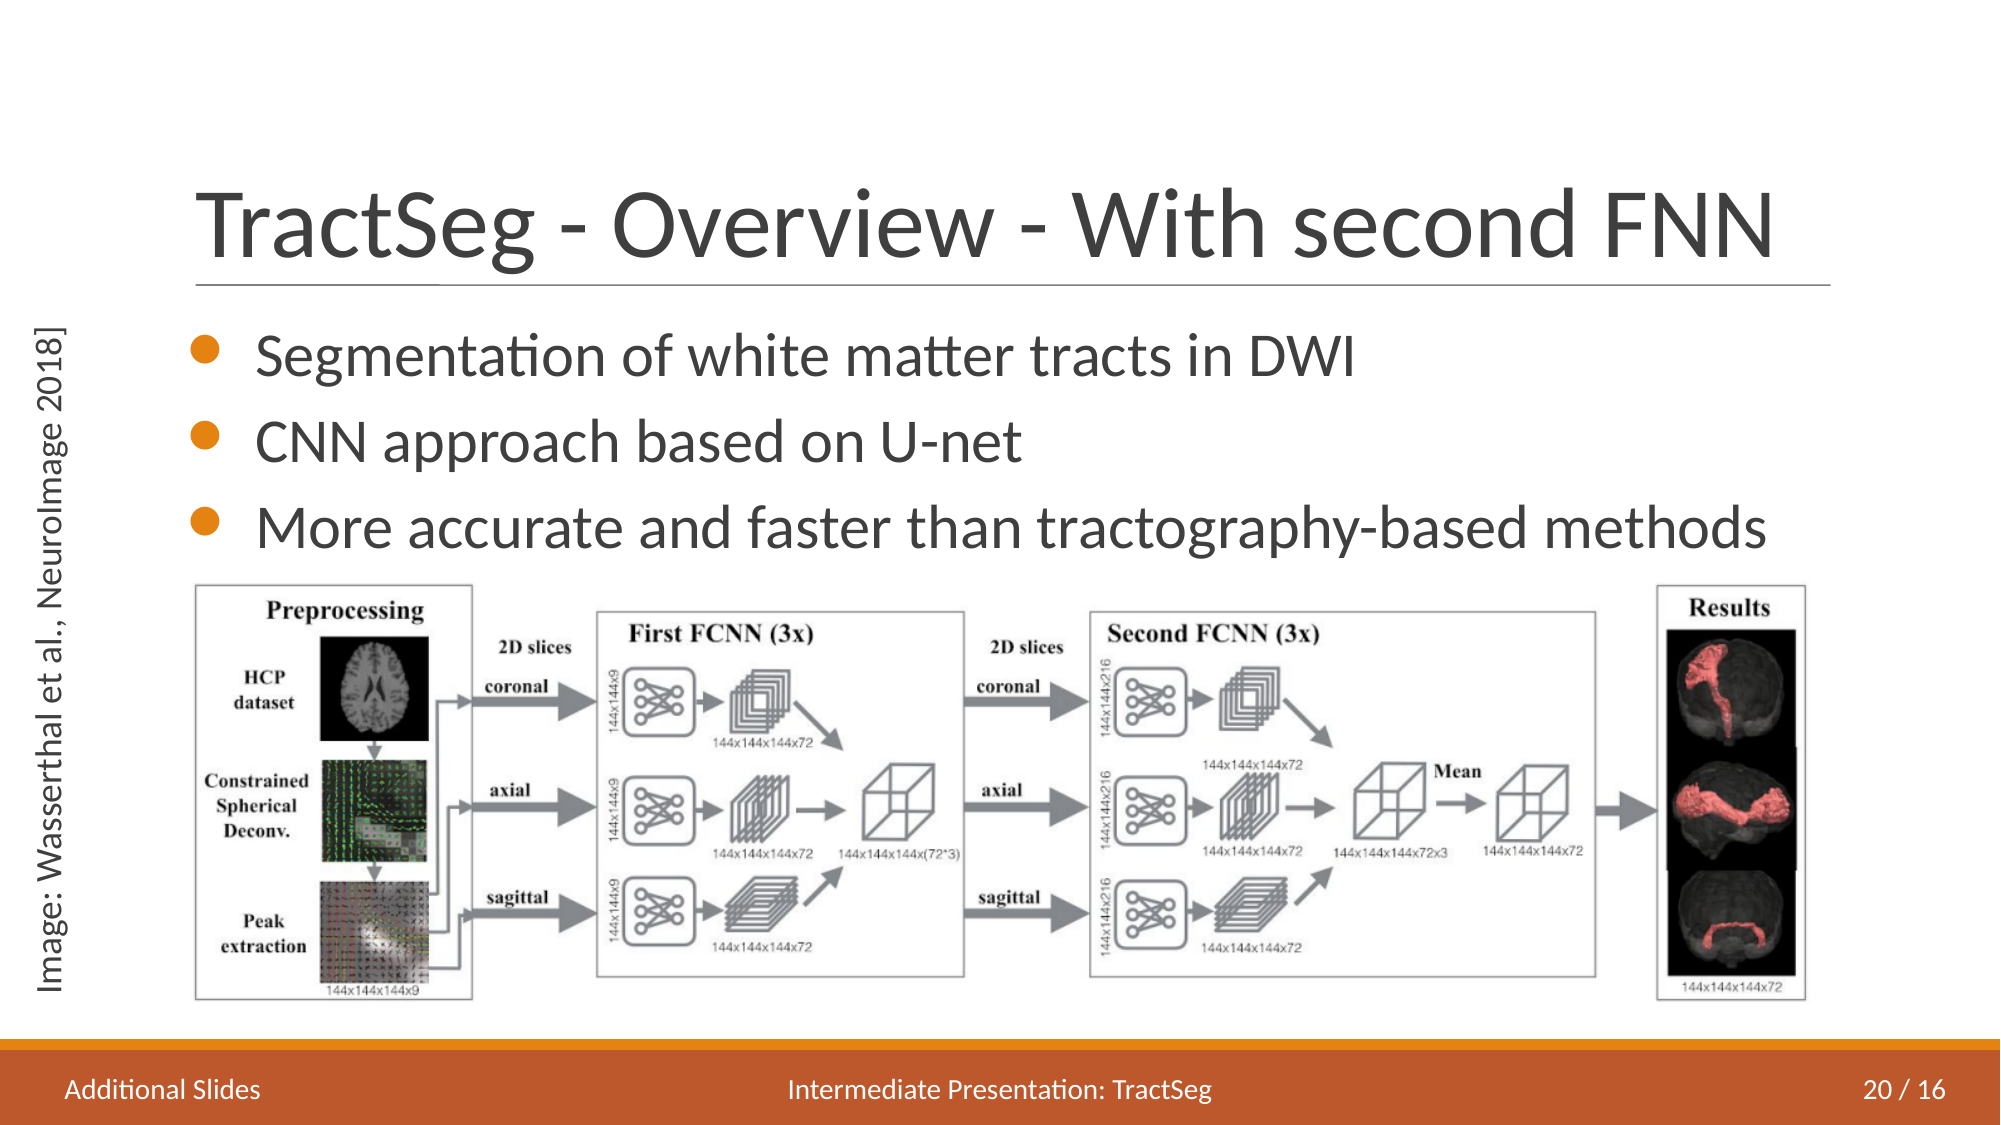

# TractSeg - Overview - With second FNN
Segmentation of white matter tracts in DWI
CNN approach based on U-net
More accurate and faster than tractography-based methods
Image: Wasserthal et al., NeuroImage 2018]
Additional Slides
Intermediate Presentation: TractSeg